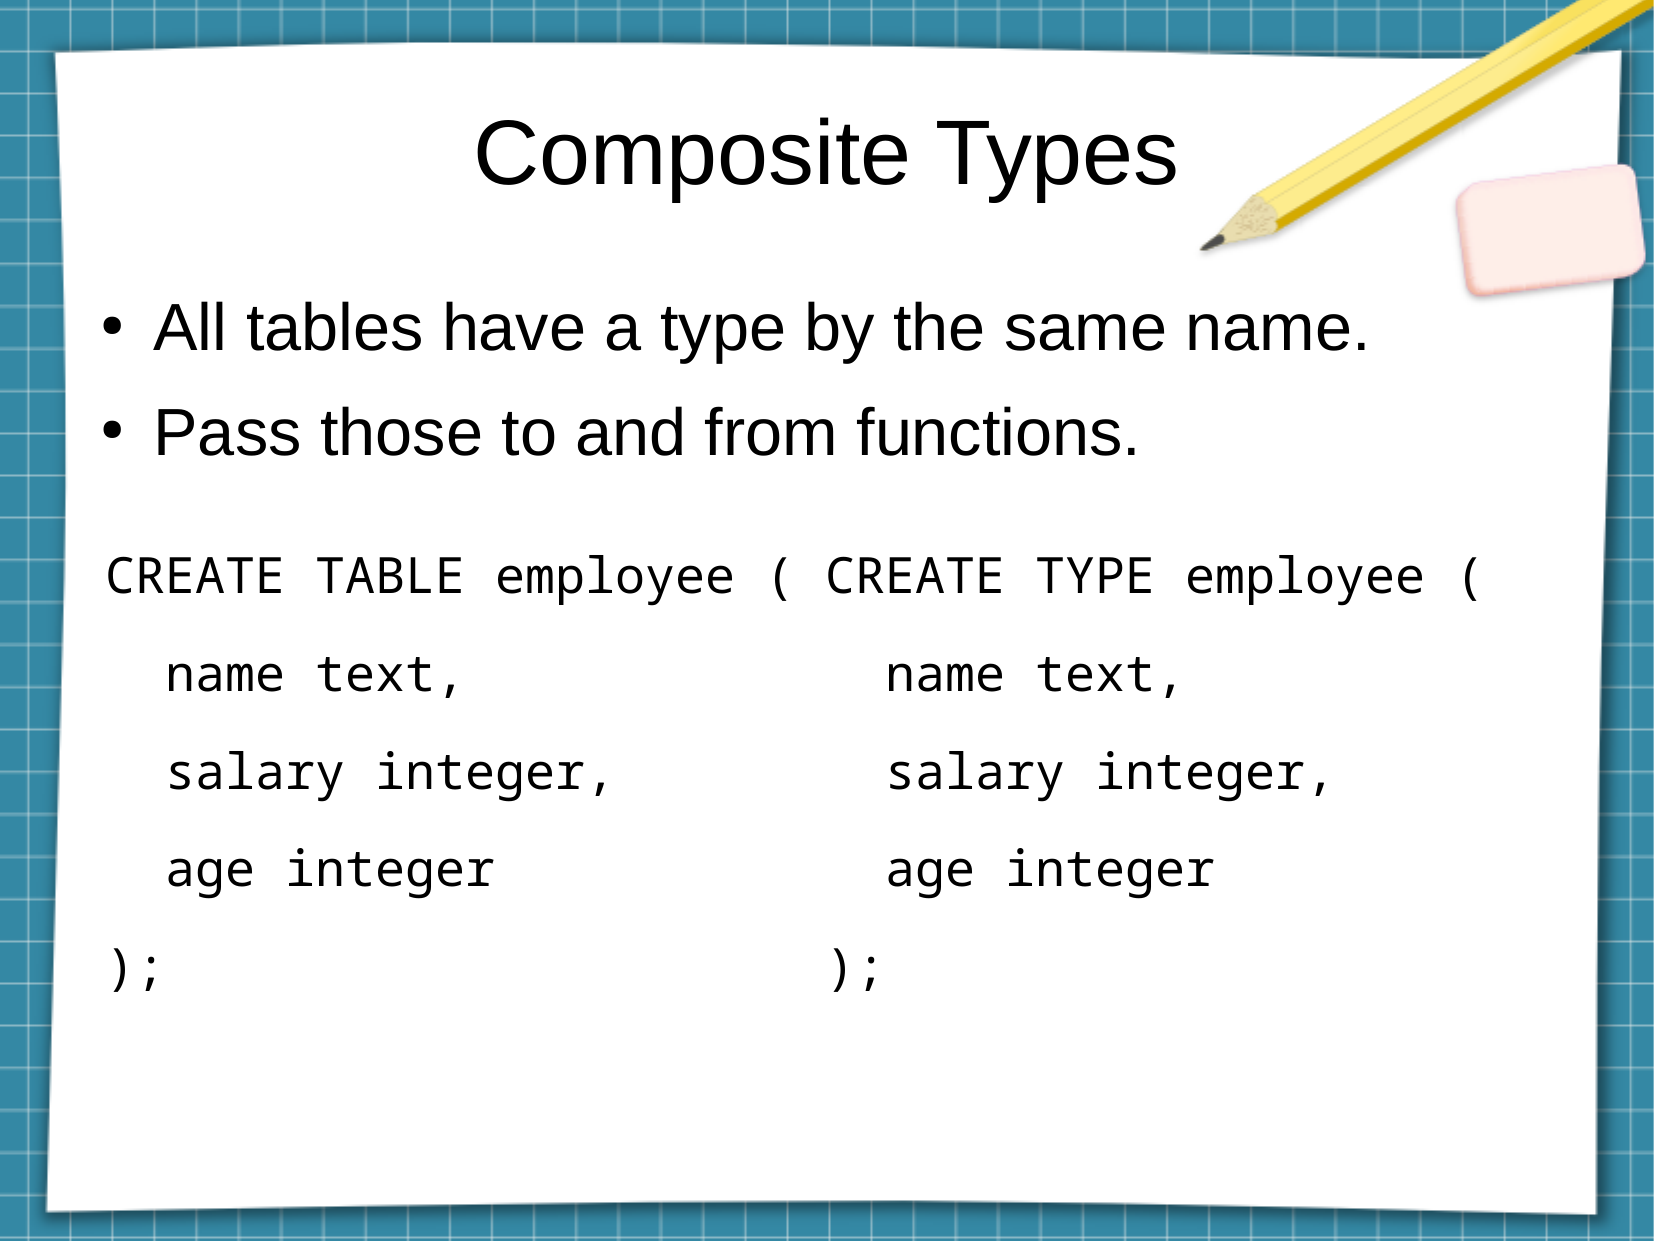

# Composite Types
All tables have a type by the same name.
Pass those to and from functions.
CREATE TABLE employee (
 name text,
 salary integer,
 age integer
);
CREATE TYPE employee (
 name text,
 salary integer,
 age integer
);